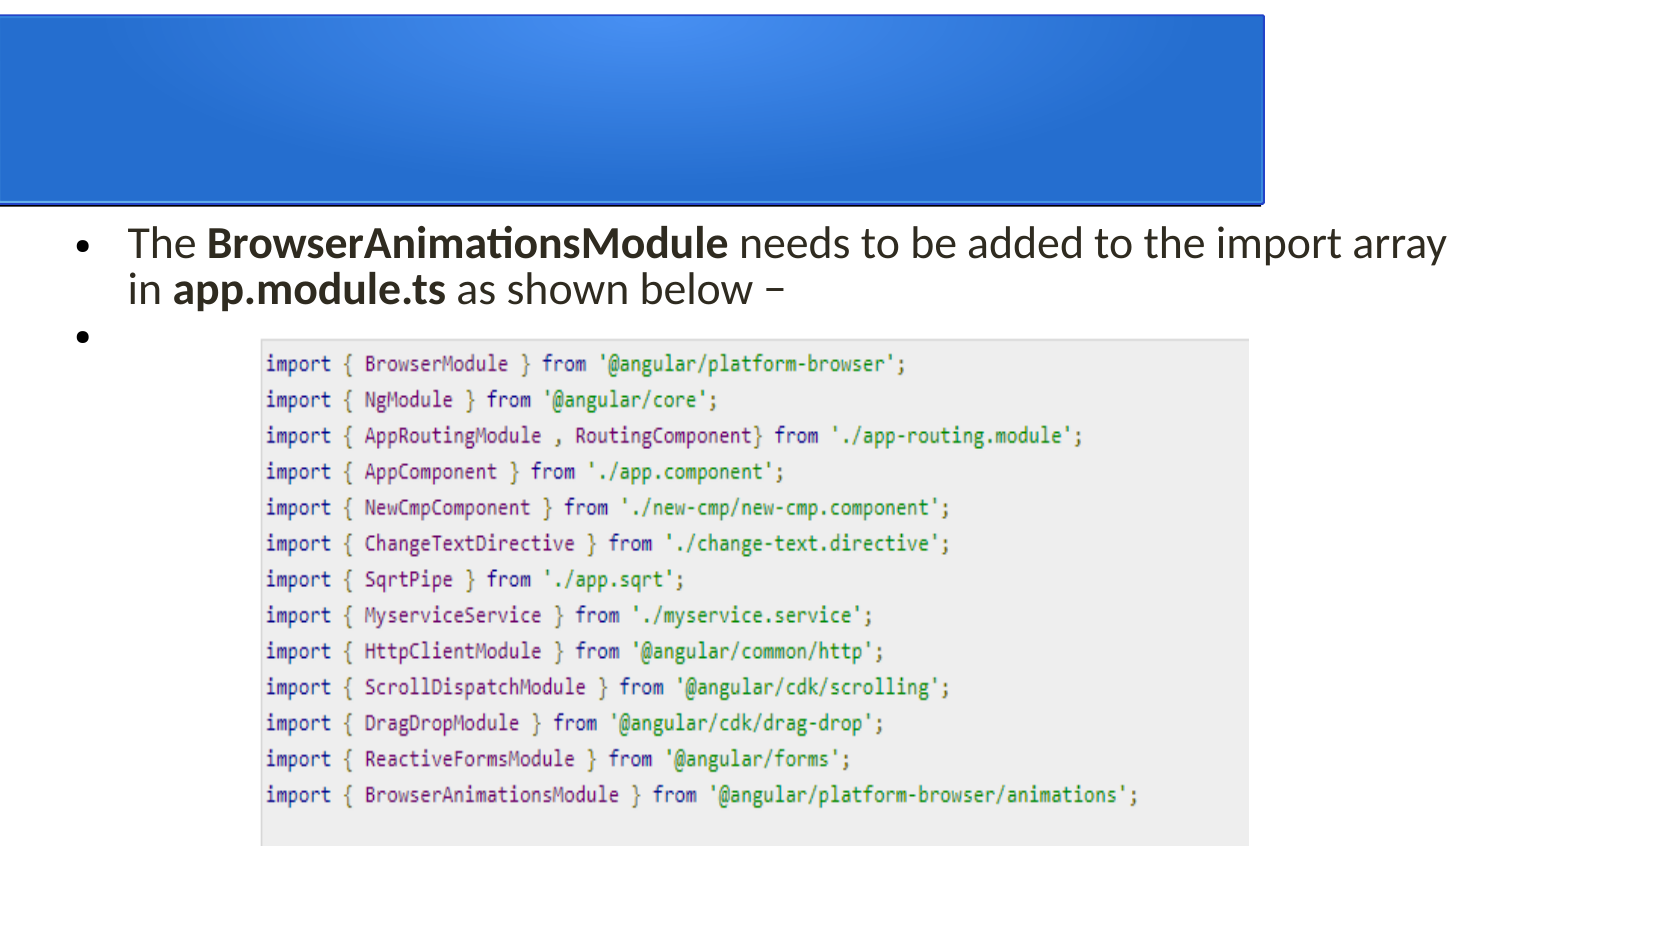

#
The BrowserAnimationsModule needs to be added to the import array in app.module.ts as shown below −